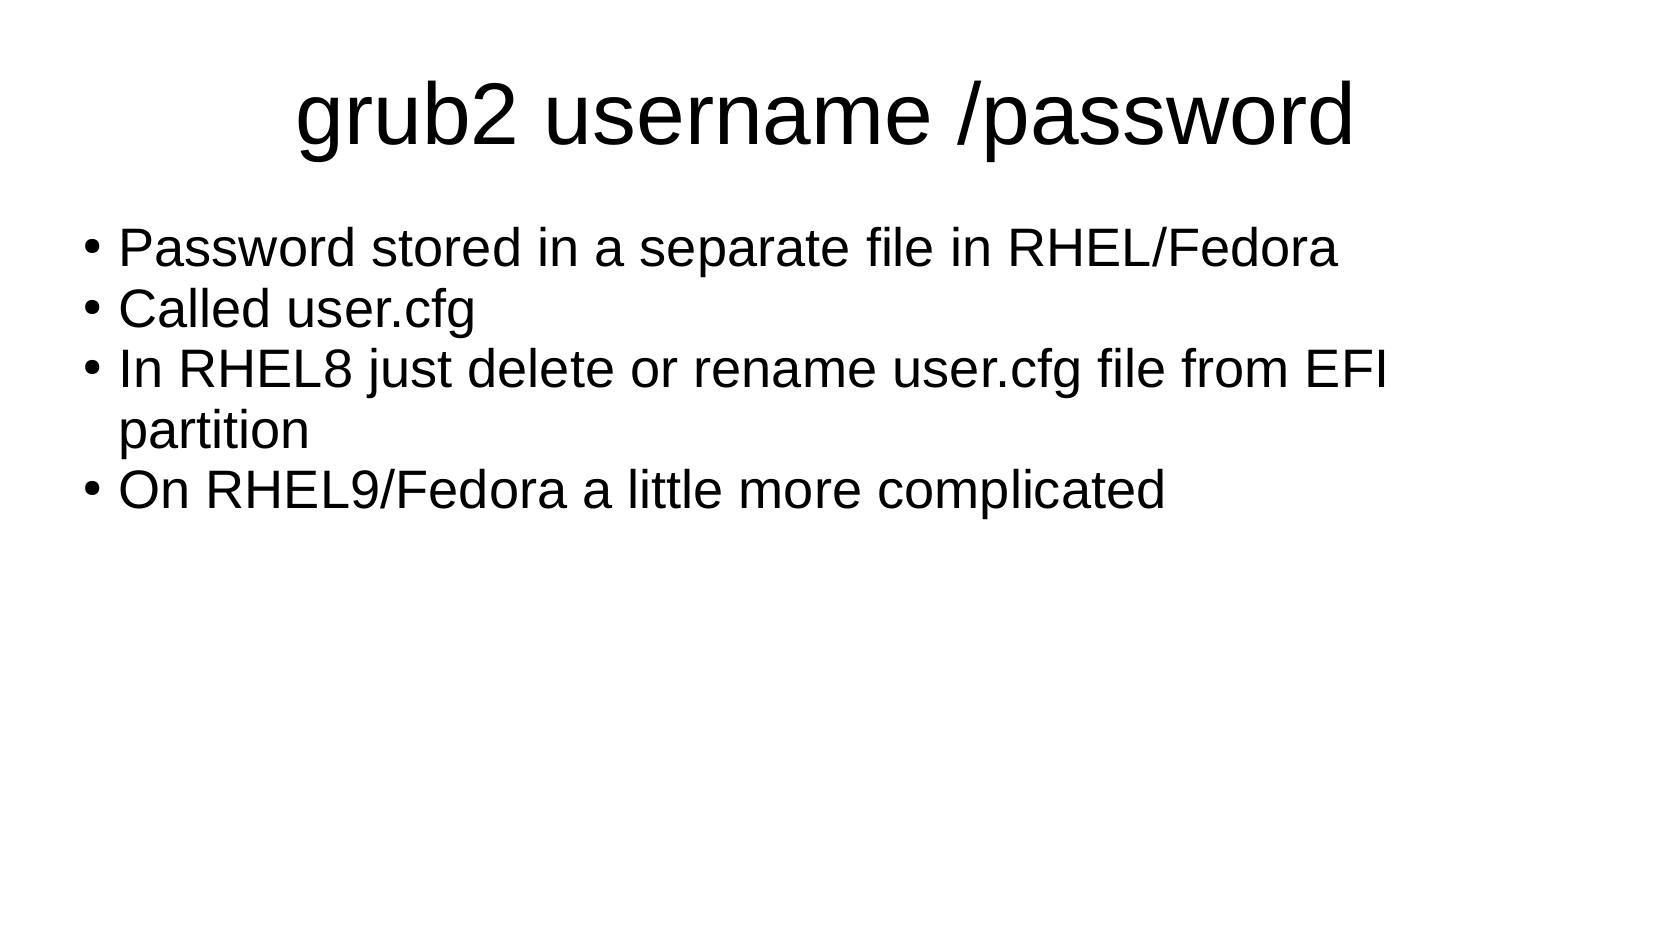

# grub2 username /password
Password stored in a separate file in RHEL/Fedora
Called user.cfg
In RHEL8 just delete or rename user.cfg file from EFI partition
On RHEL9/Fedora a little more complicated